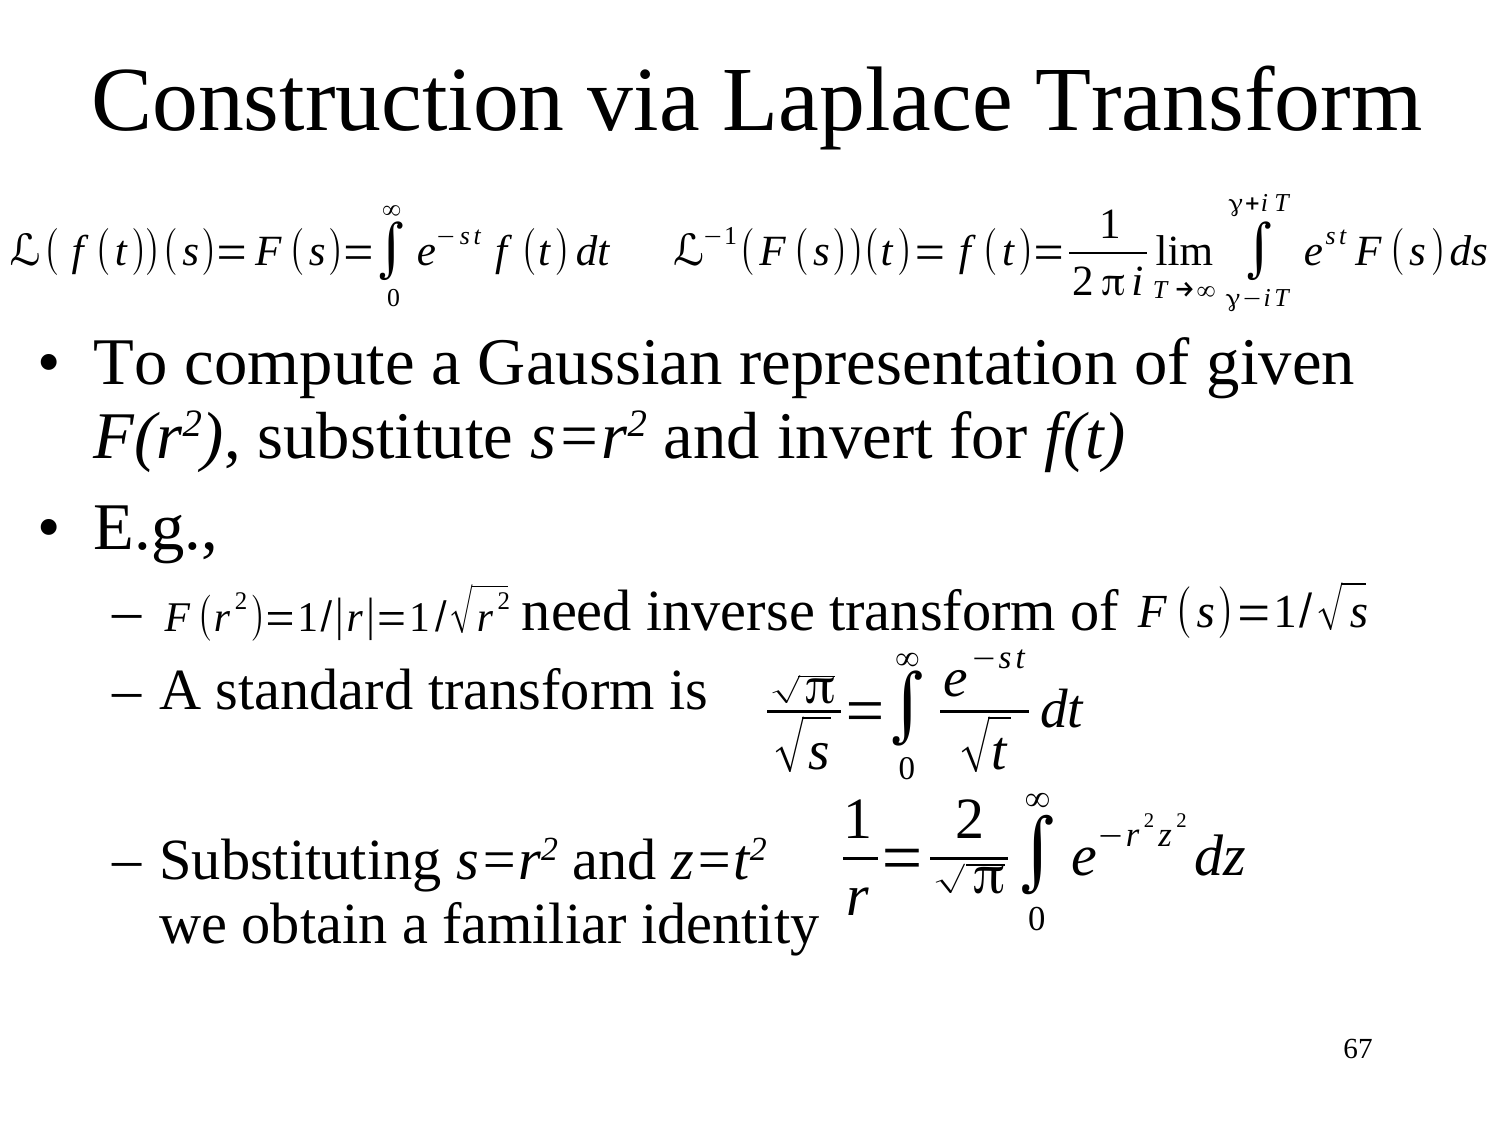

# Construction via Laplace Transform
To compute a Gaussian representation of given F(r2), substitute s=r2 and invert for f(t)
E.g.,
 need inverse transform of
A standard transform is
Substituting s=r2 and z=t2
we obtain a familiar identity
67